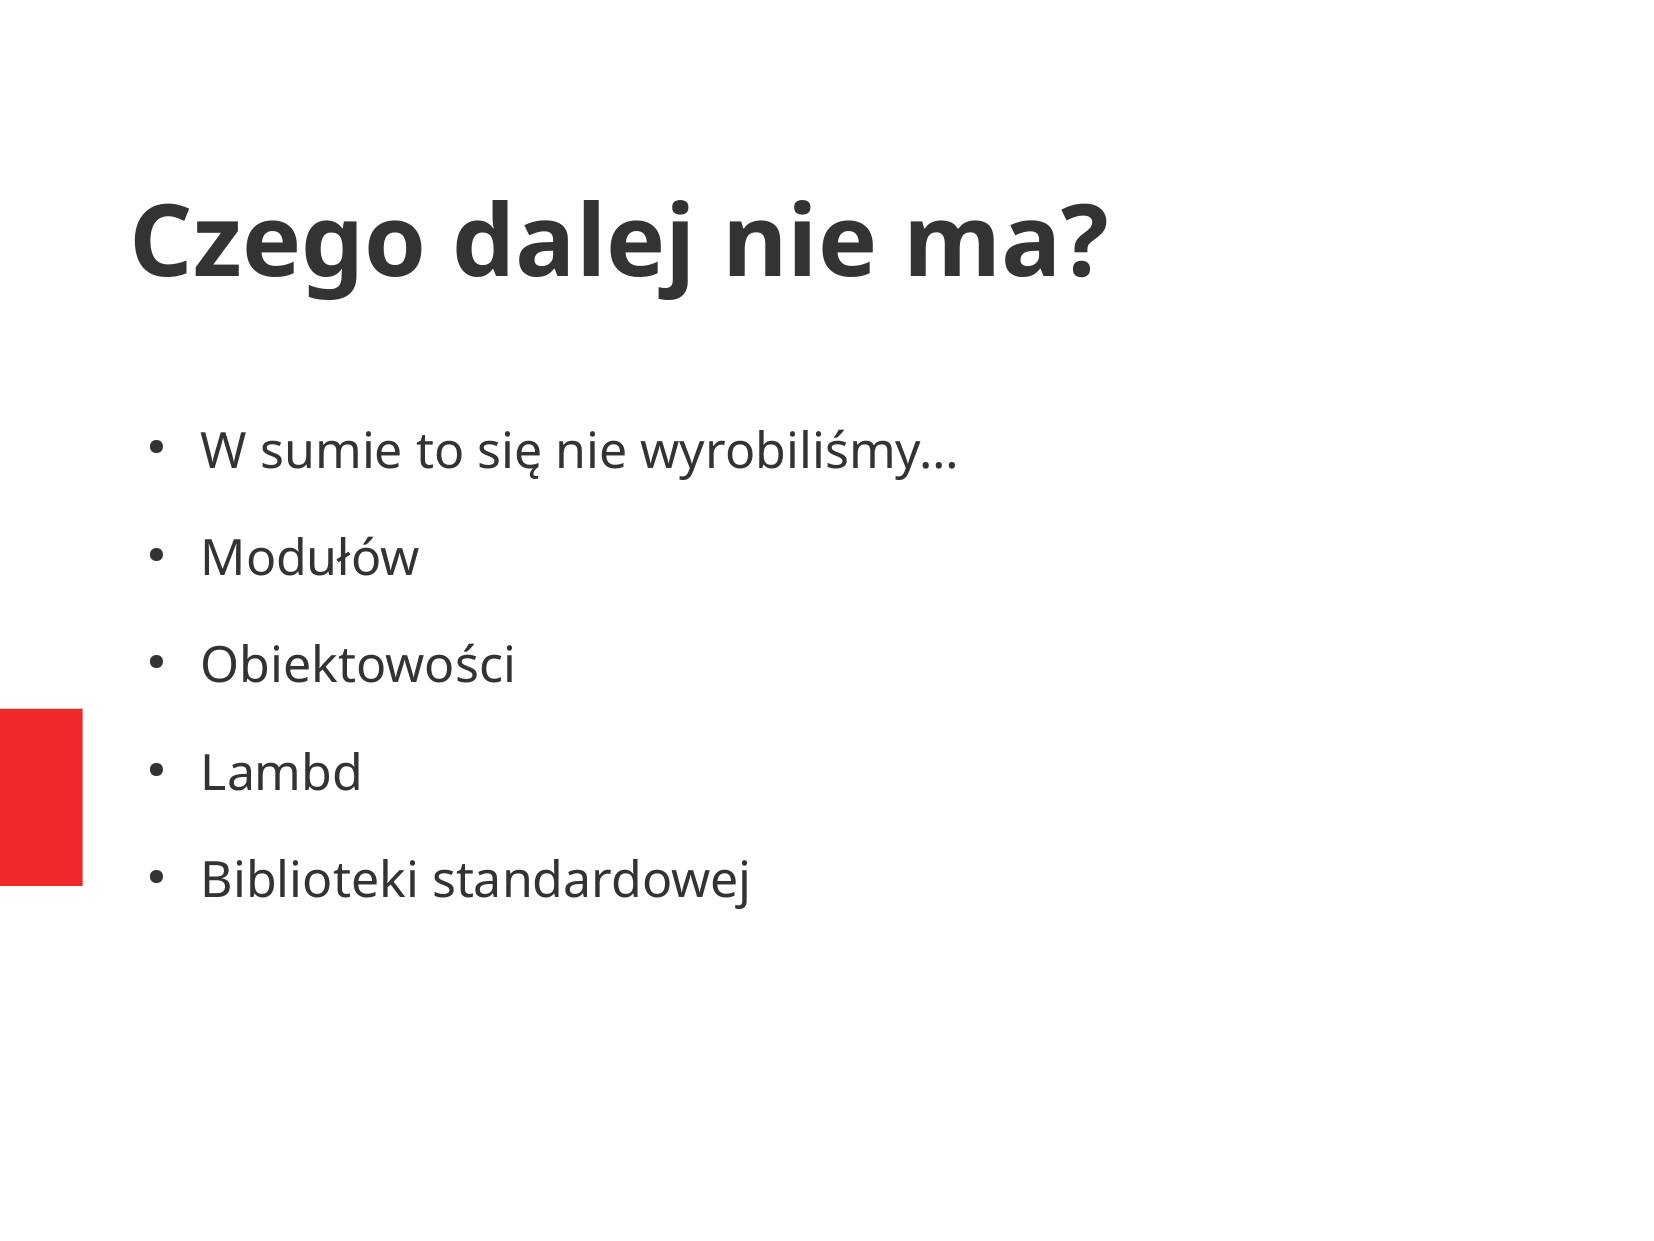

# Czego dalej nie ma?
W sumie to się nie wyrobiliśmy…
Modułów
Obiektowości
Lambd
Biblioteki standardowej